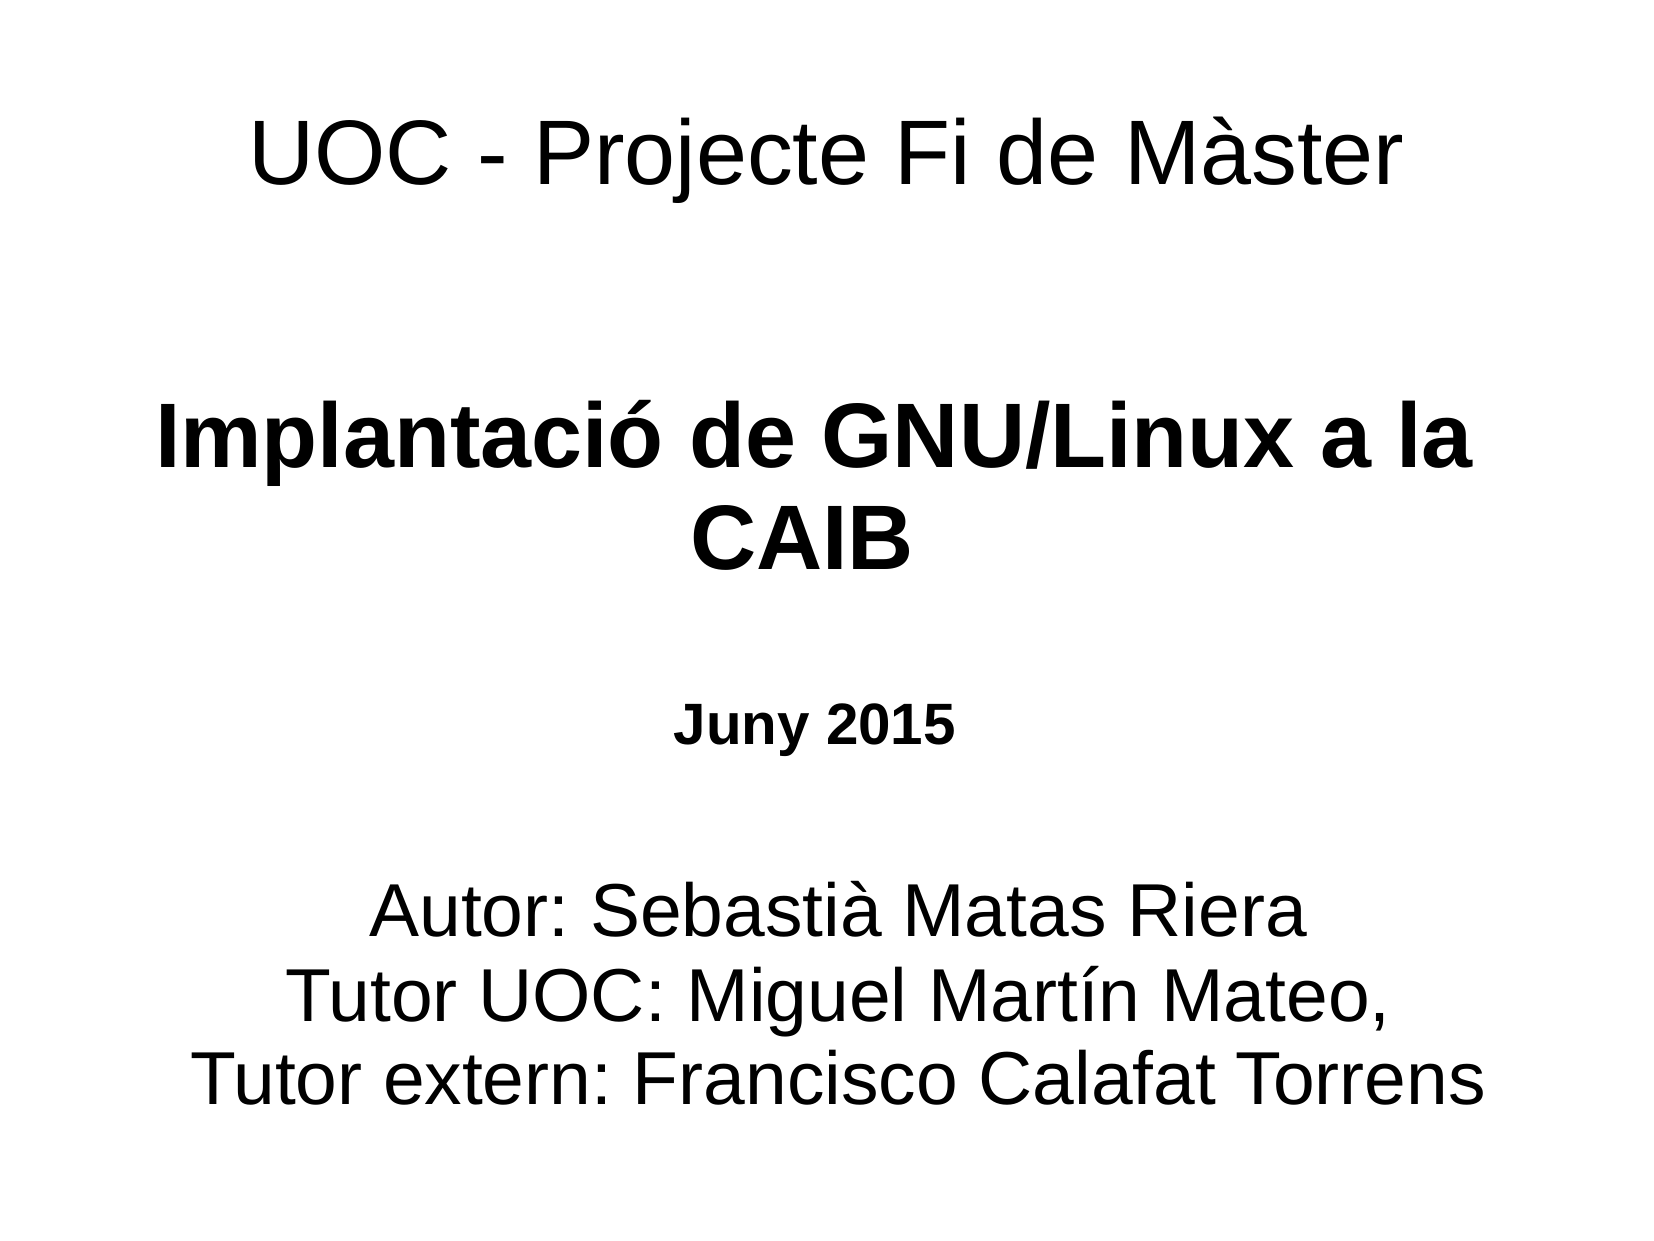

# UOC - Projecte Fi de Màster
Implantació de GNU/Linux a la CAIB
Juny 2015
Autor: Sebastià Matas Riera
Tutor UOC: Miguel Martín Mateo,
Tutor extern: Francisco Calafat Torrens